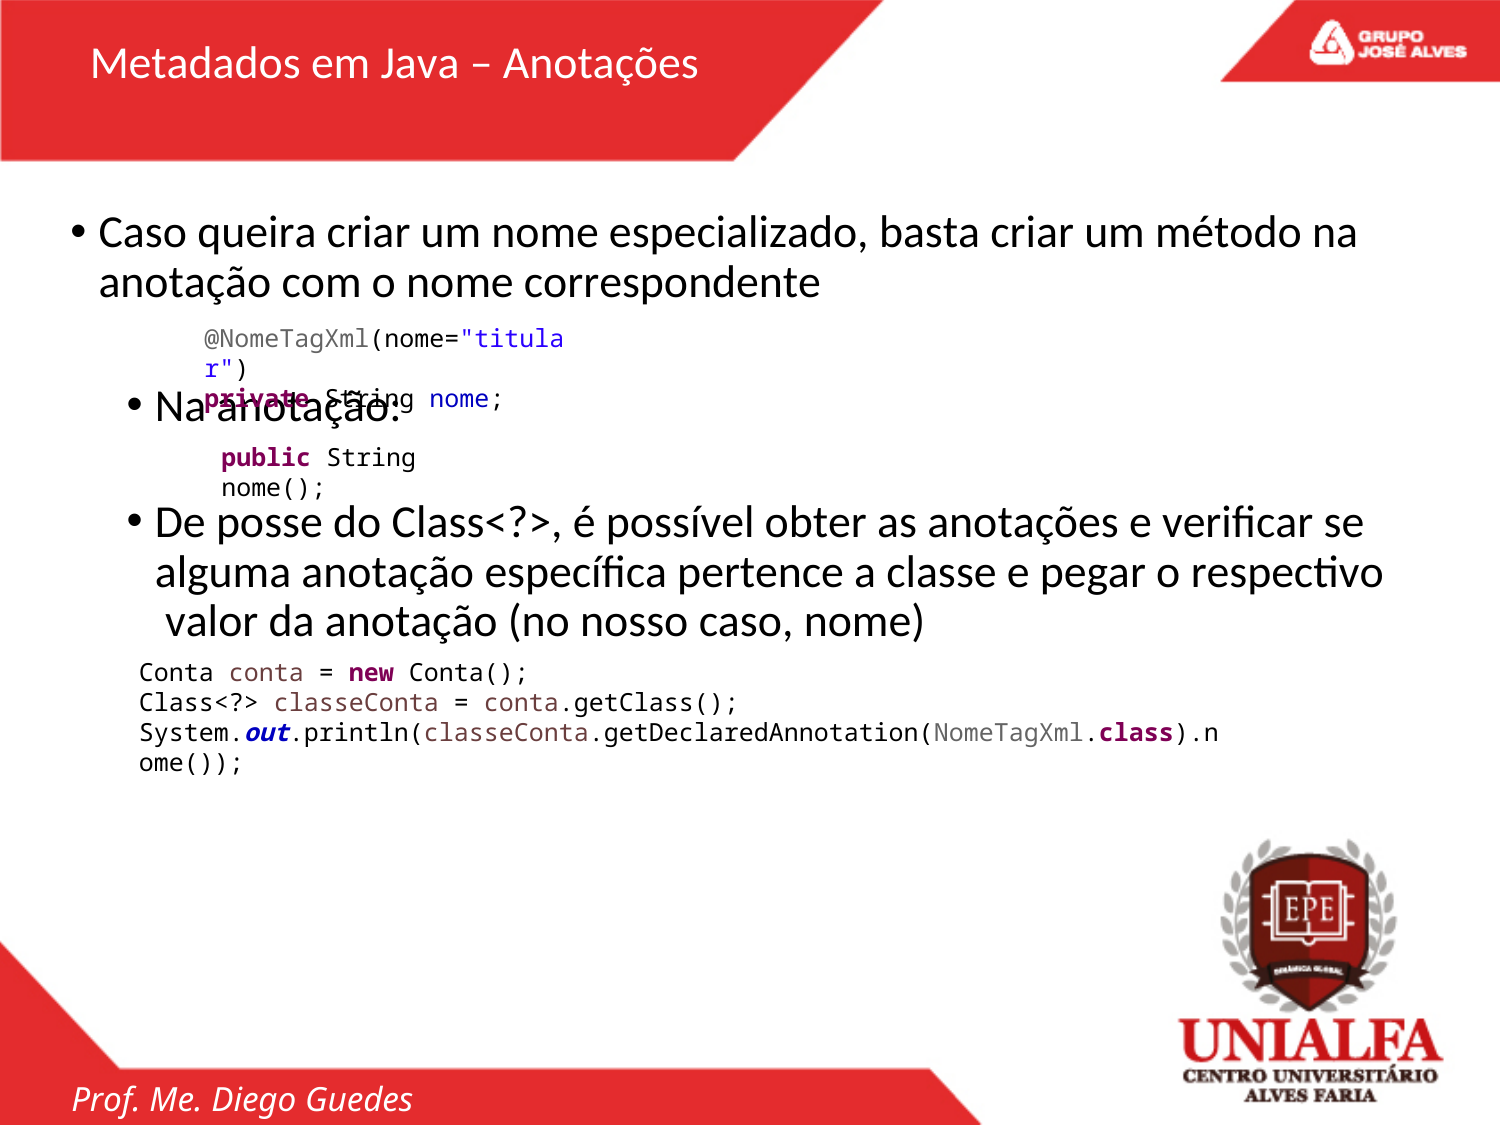

Metadados em Java – Anotações
# Caso queira criar um nome especializado, basta criar um método na anotação com o nome correspondente
Na anotação:
De posse do Class<?>, é possível obter as anotações e verificar se alguma anotação específica pertence a classe e pegar o respectivo valor da anotação (no nosso caso, nome)
@NomeTagXml(nome="titular")
private String nome;
public String nome();
Conta conta = new Conta();
Class<?> classeConta = conta.getClass();
System.out.println(classeConta.getDeclaredAnnotation(NomeTagXml.class).nome());
Prof. Me. Diego Guedes